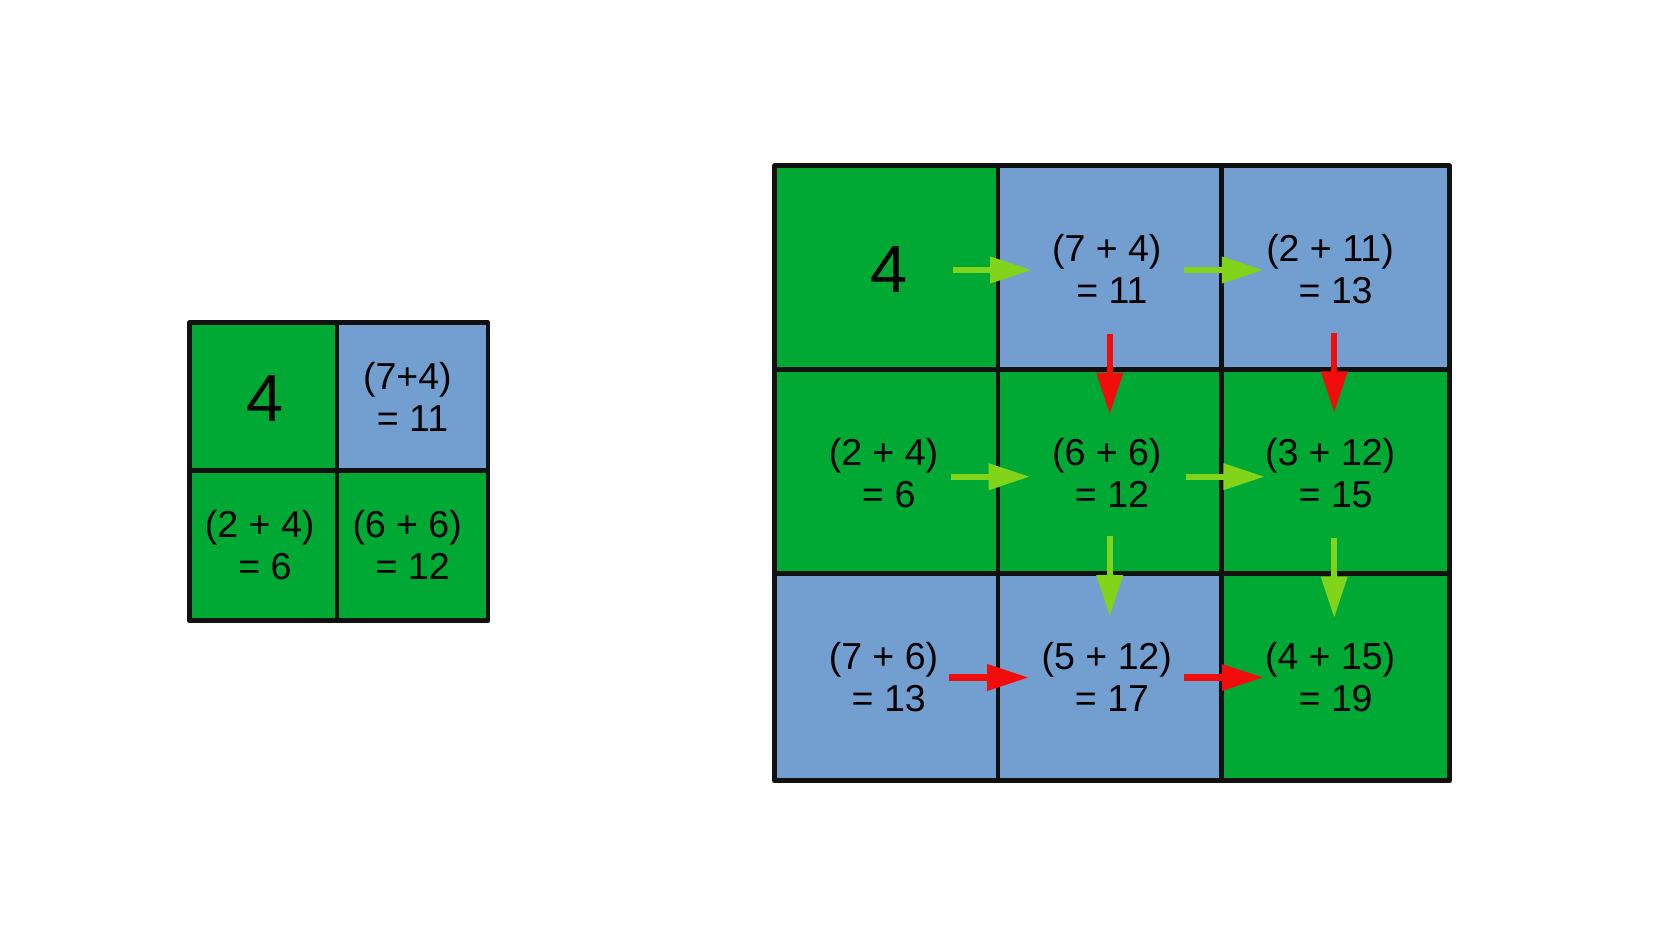

4
(7 + 4)
= 11
(2 + 11)
= 13
4
(7+4)
= 11
(2 + 4)
= 6
(6 + 6)
= 12
(3 + 12)
= 15
(2 + 4)
= 6
(6 + 6)
= 12
(7 + 6)
= 13
(5 + 12)
= 17
(4 + 15)
= 19